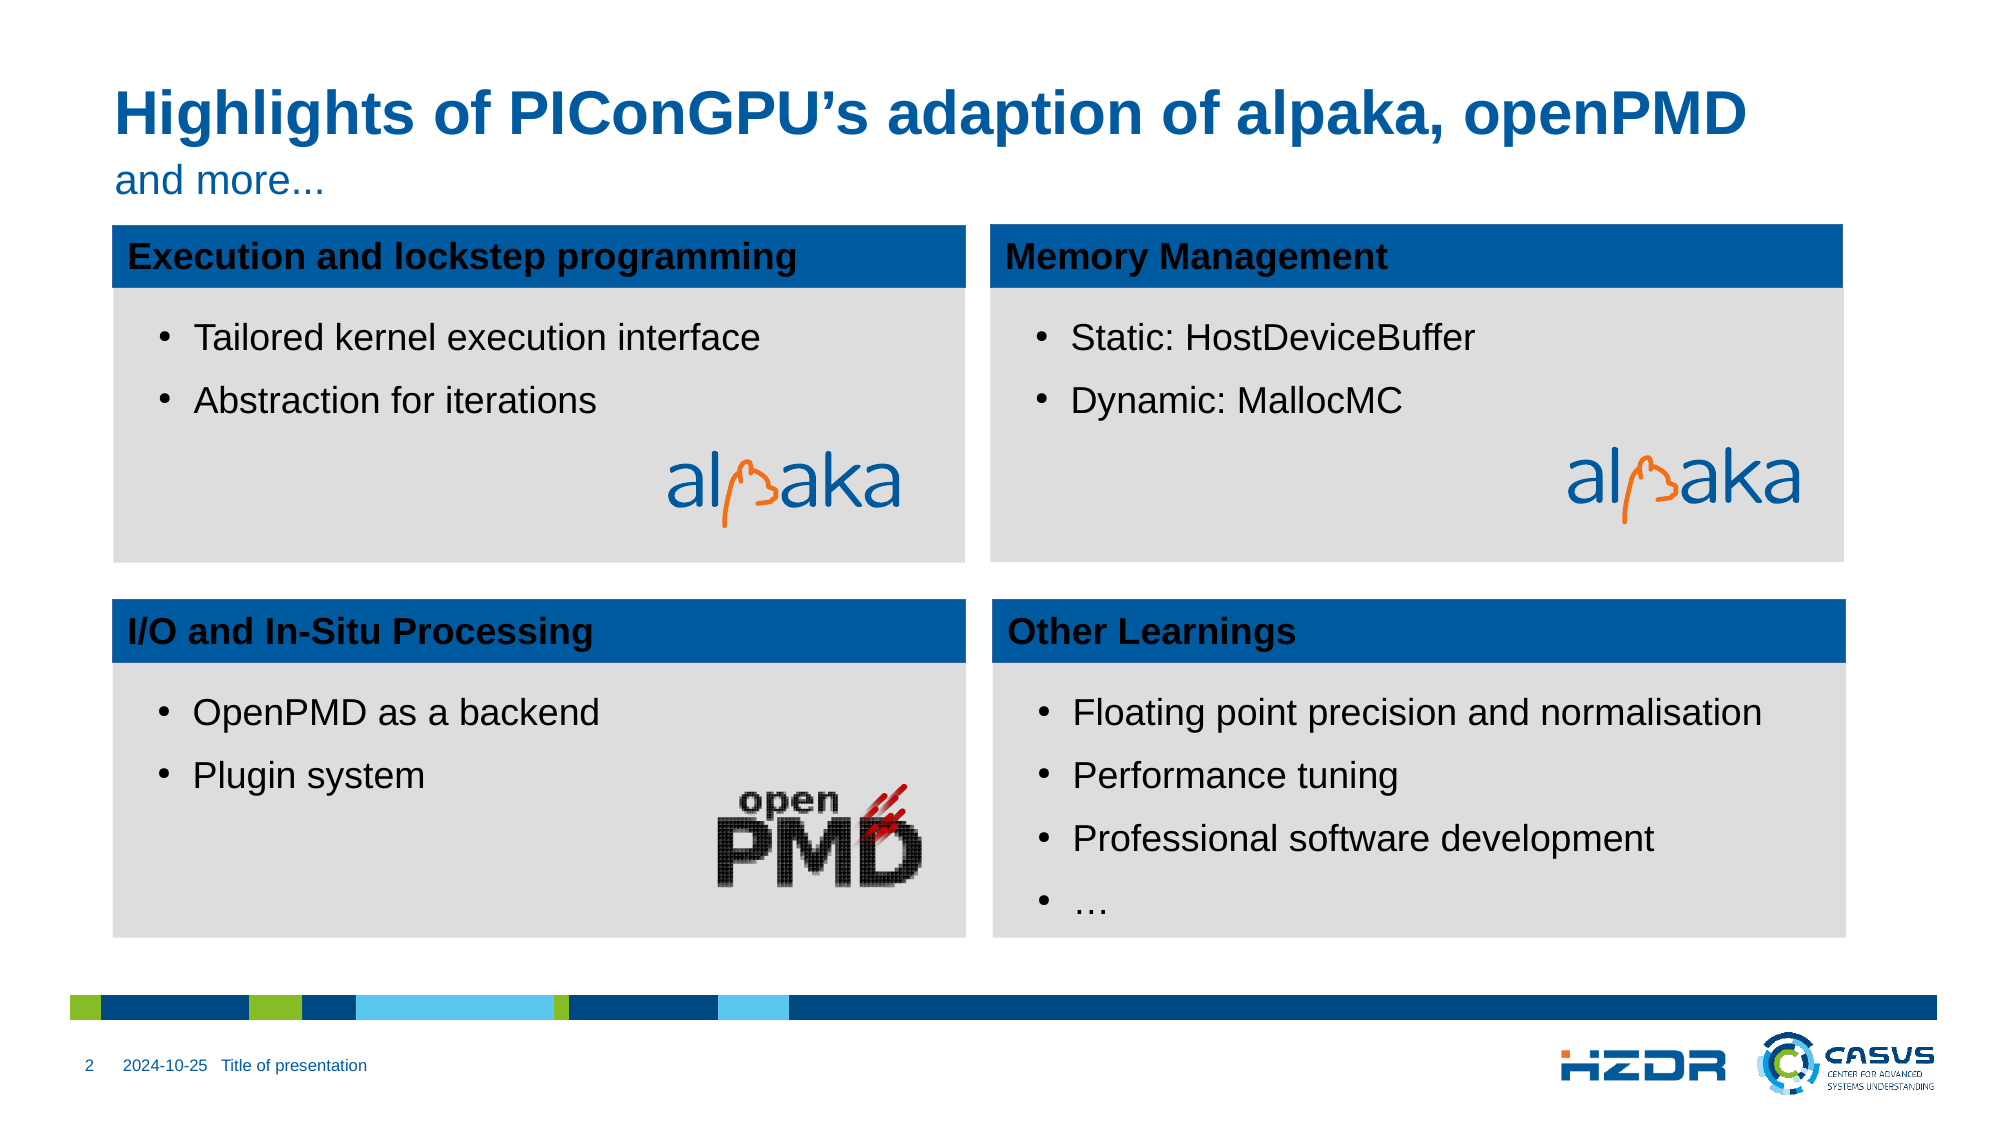

# Highlights of PIConGPU’s adaption of alpaka, openPMD
and more...
Memory Management
Static: HostDeviceBuffer
Dynamic: MallocMC
Execution and lockstep programming
Tailored kernel execution interface
Abstraction for iterations
I/O and In-Situ Processing
OpenPMD as a backend
Plugin system
Other Learnings
Floating point precision and normalisation
Performance tuning
Professional software development
…
2
2024-10-25
Title of presentation